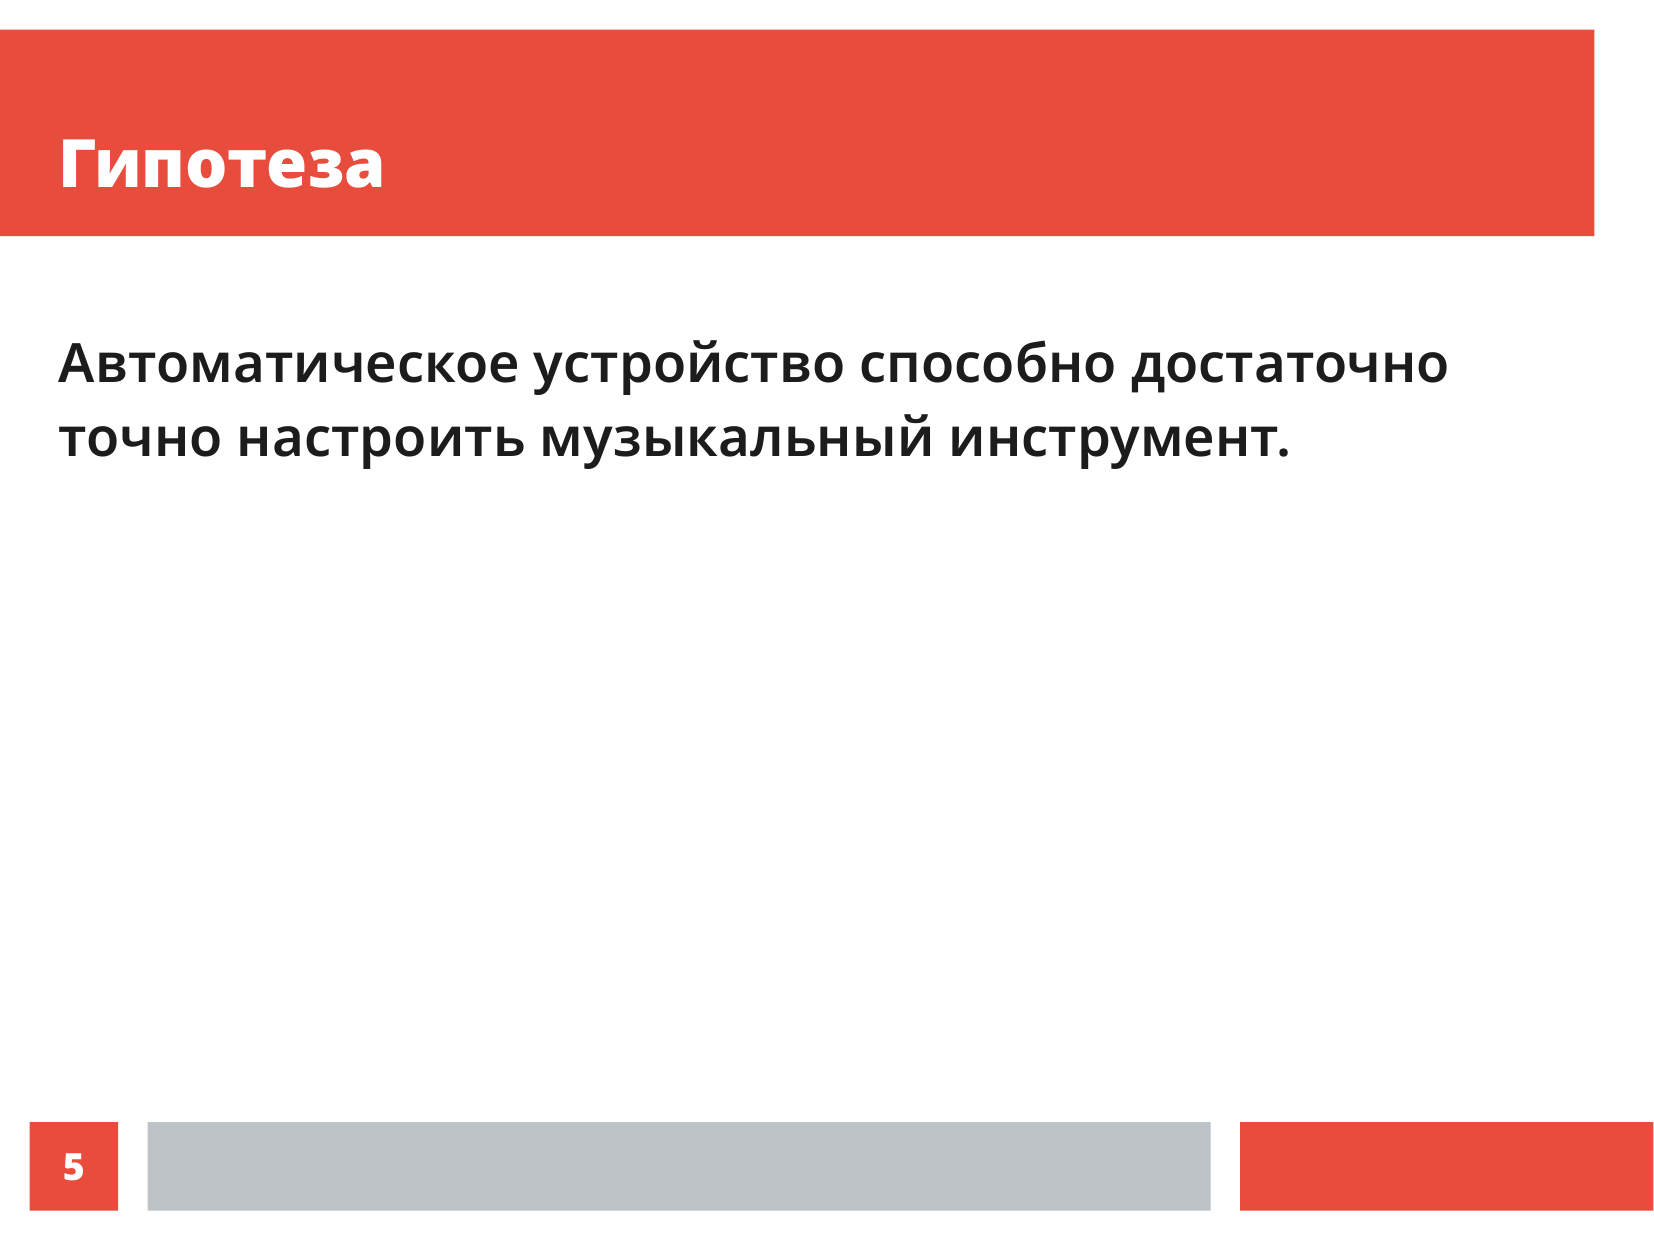

# Гипотеза
Автоматическое устройство способно достаточно точно настроить музыкальный инструмент.
5